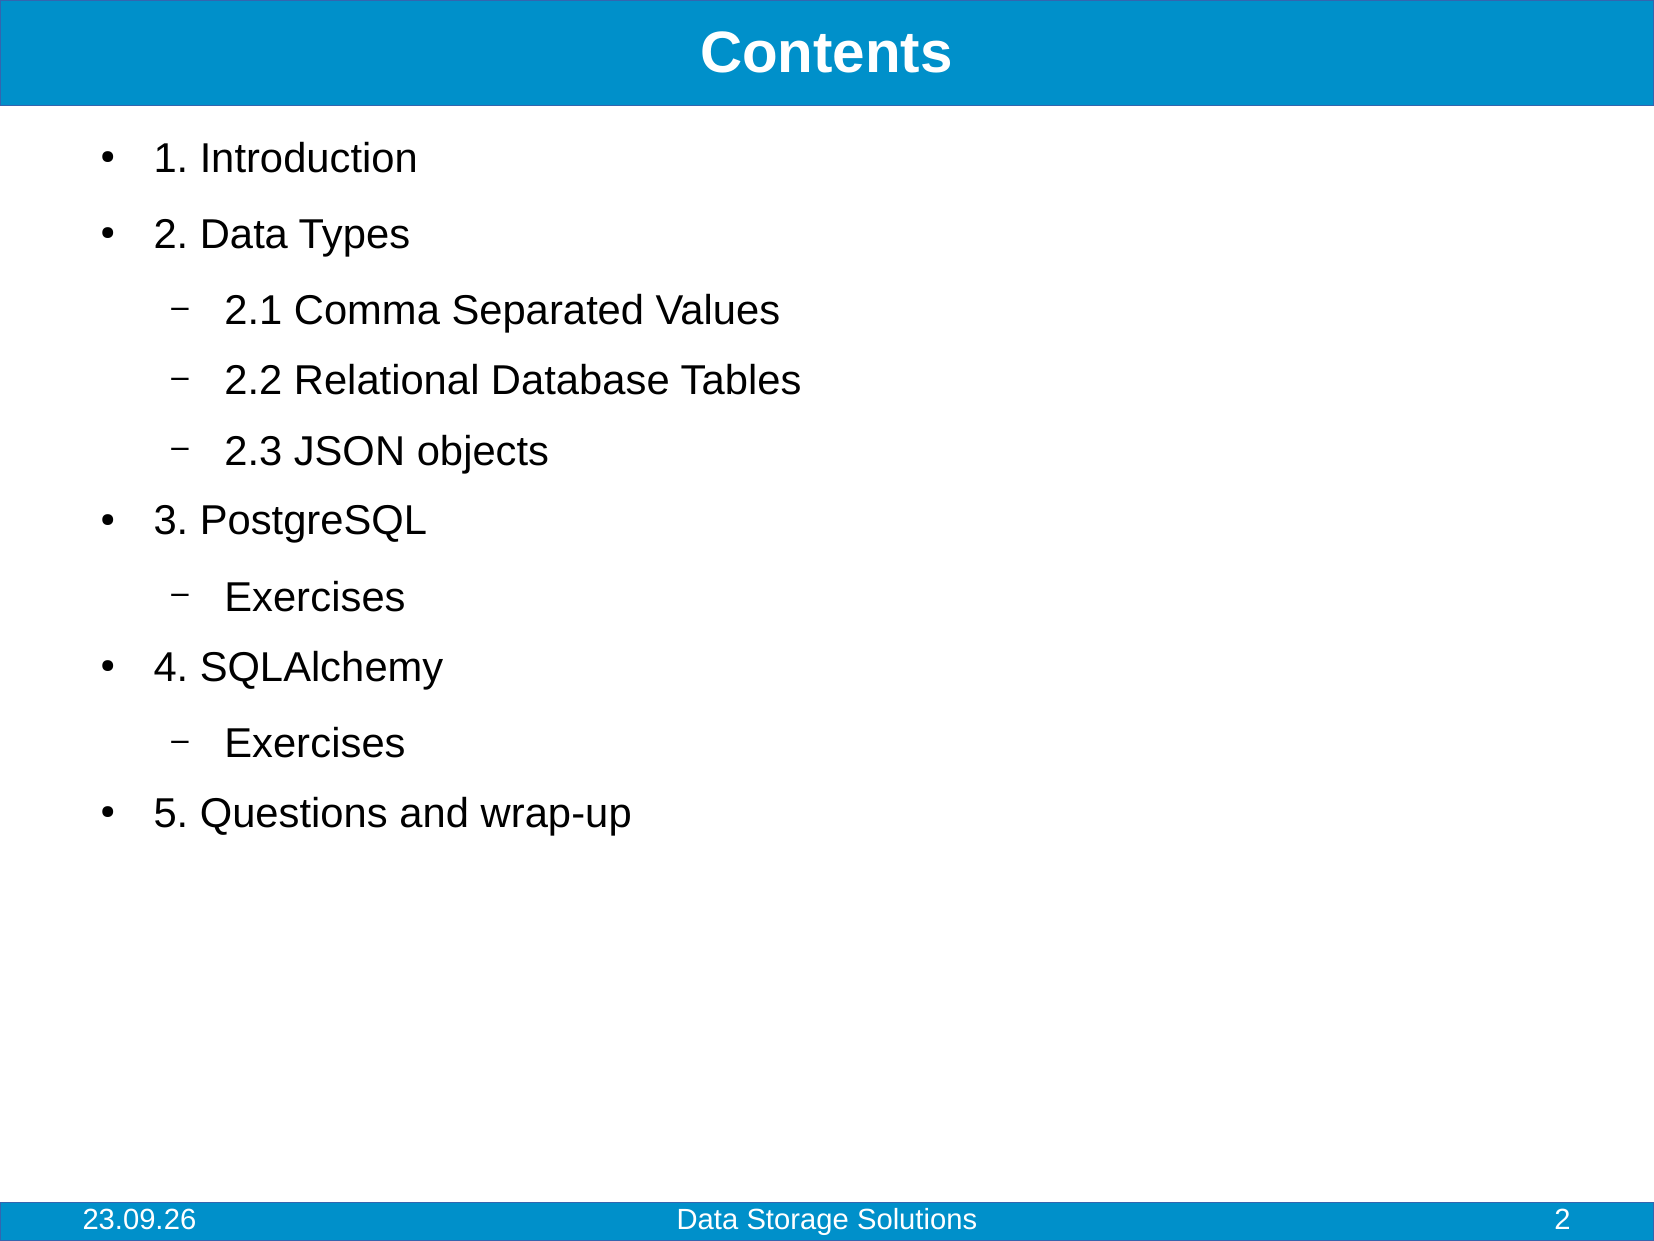

# Contents
1. Introduction
2. Data Types
2.1 Comma Separated Values
2.2 Relational Database Tables
2.3 JSON objects
3. PostgreSQL
Exercises
4. SQLAlchemy
Exercises
5. Questions and wrap-up
Data Storage Solutions
2